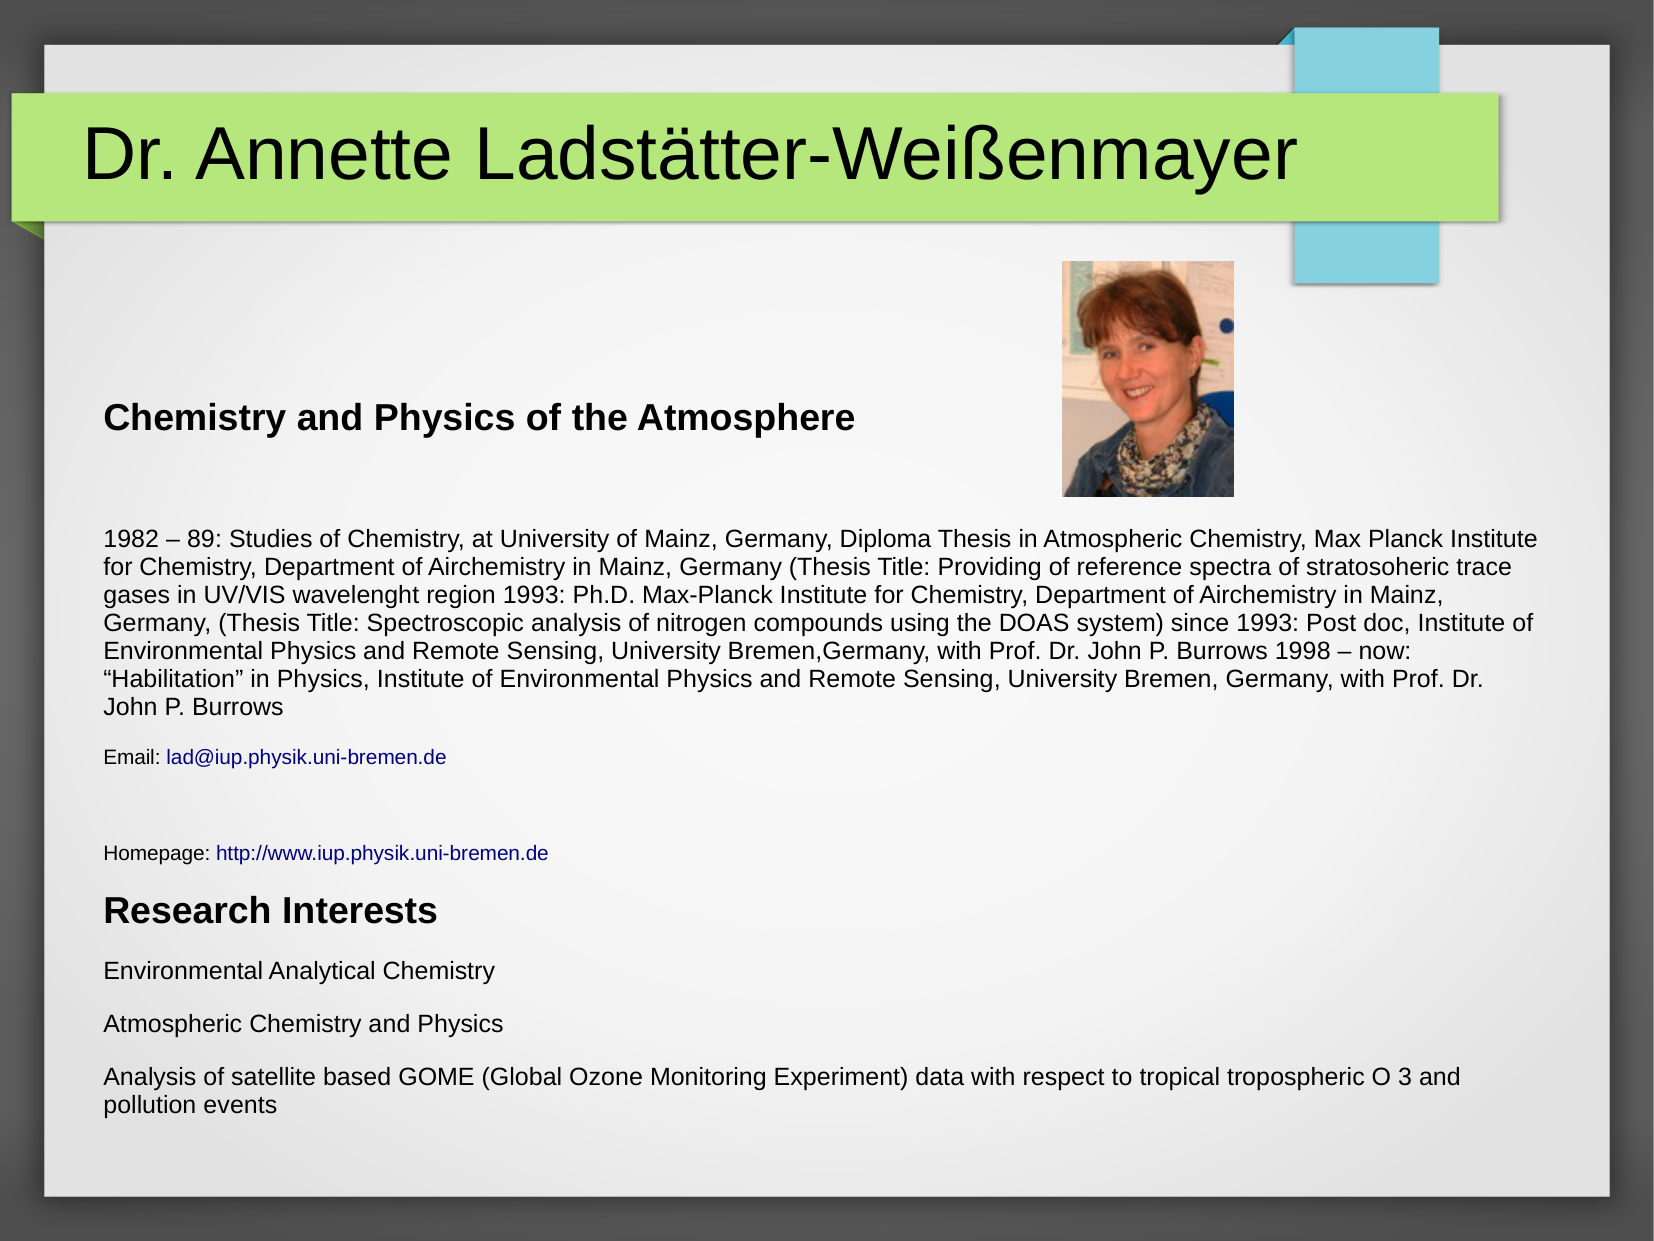

# Dr. Annette Ladstätter-Weißenmayer
Chemistry and Physics of the Atmosphere
1982 – 89: Studies of Chemistry, at University of Mainz, Germany, Diploma Thesis in Atmospheric Chemistry, Max Planck Institute for Chemistry, Department of Airchemistry in Mainz, Germany (Thesis Title: Providing of reference spectra of stratosoheric trace gases in UV/VIS wavelenght region 1993: Ph.D. Max-Planck Institute for Chemistry, Department of Airchemistry in Mainz, Germany, (Thesis Title: Spectroscopic analysis of nitrogen compounds using the DOAS system) since 1993: Post doc, Institute of Environmental Physics and Remote Sensing, University Bremen,Germany, with Prof. Dr. John P. Burrows 1998 – now: “Habilitation” in Physics, Institute of Environmental Physics and Remote Sensing, University Bremen, Germany, with Prof. Dr. John P. Burrows
Email: lad@iup.physik.uni-bremen.de
Homepage: http://www.iup.physik.uni-bremen.de
Research Interests
Environmental Analytical Chemistry
Atmospheric Chemistry and Physics
Analysis of satellite based GOME (Global Ozone Monitoring Experiment) data with respect to tropical tropospheric O 3 and pollution events